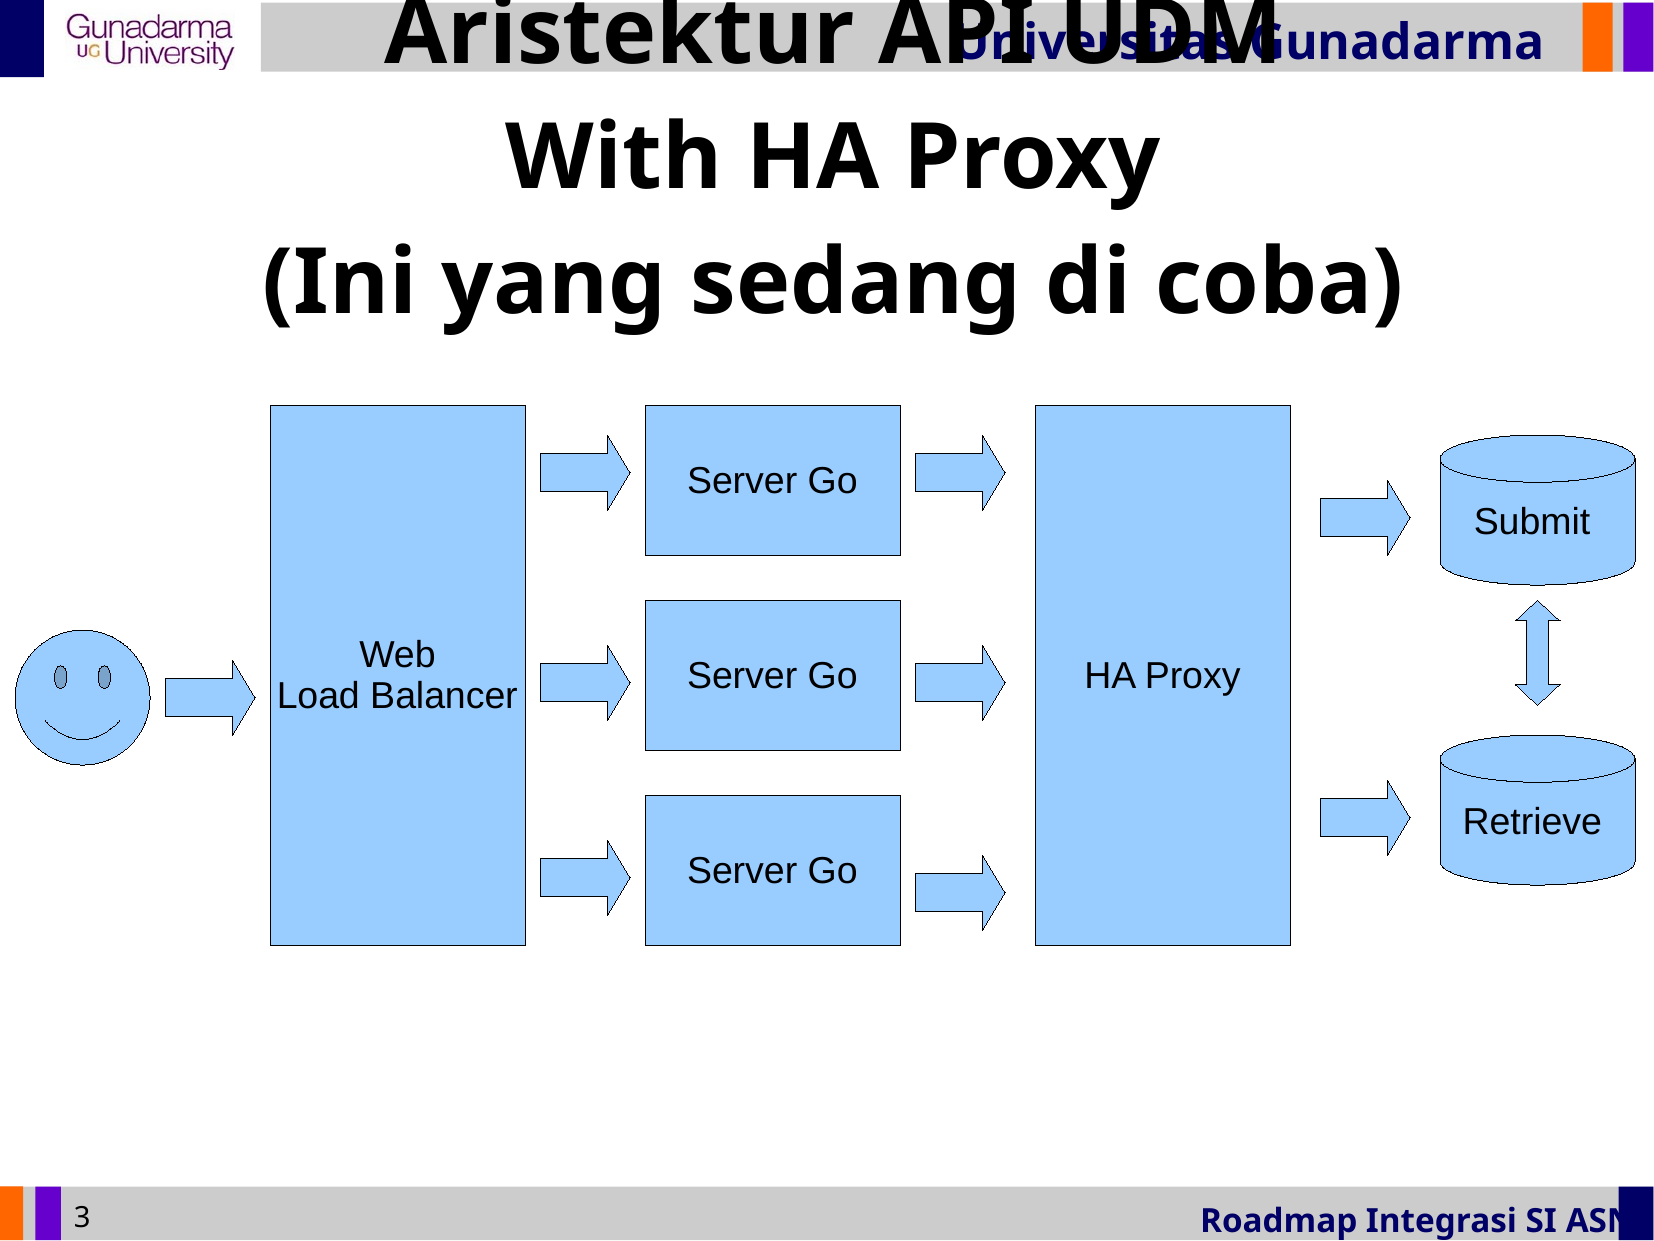

# Aristektur API UDM With HA Proxy (Ini yang sedang di coba)
Web
Load Balancer
Server Go
HA Proxy
Submit
Server Go
Retrieve
Server Go